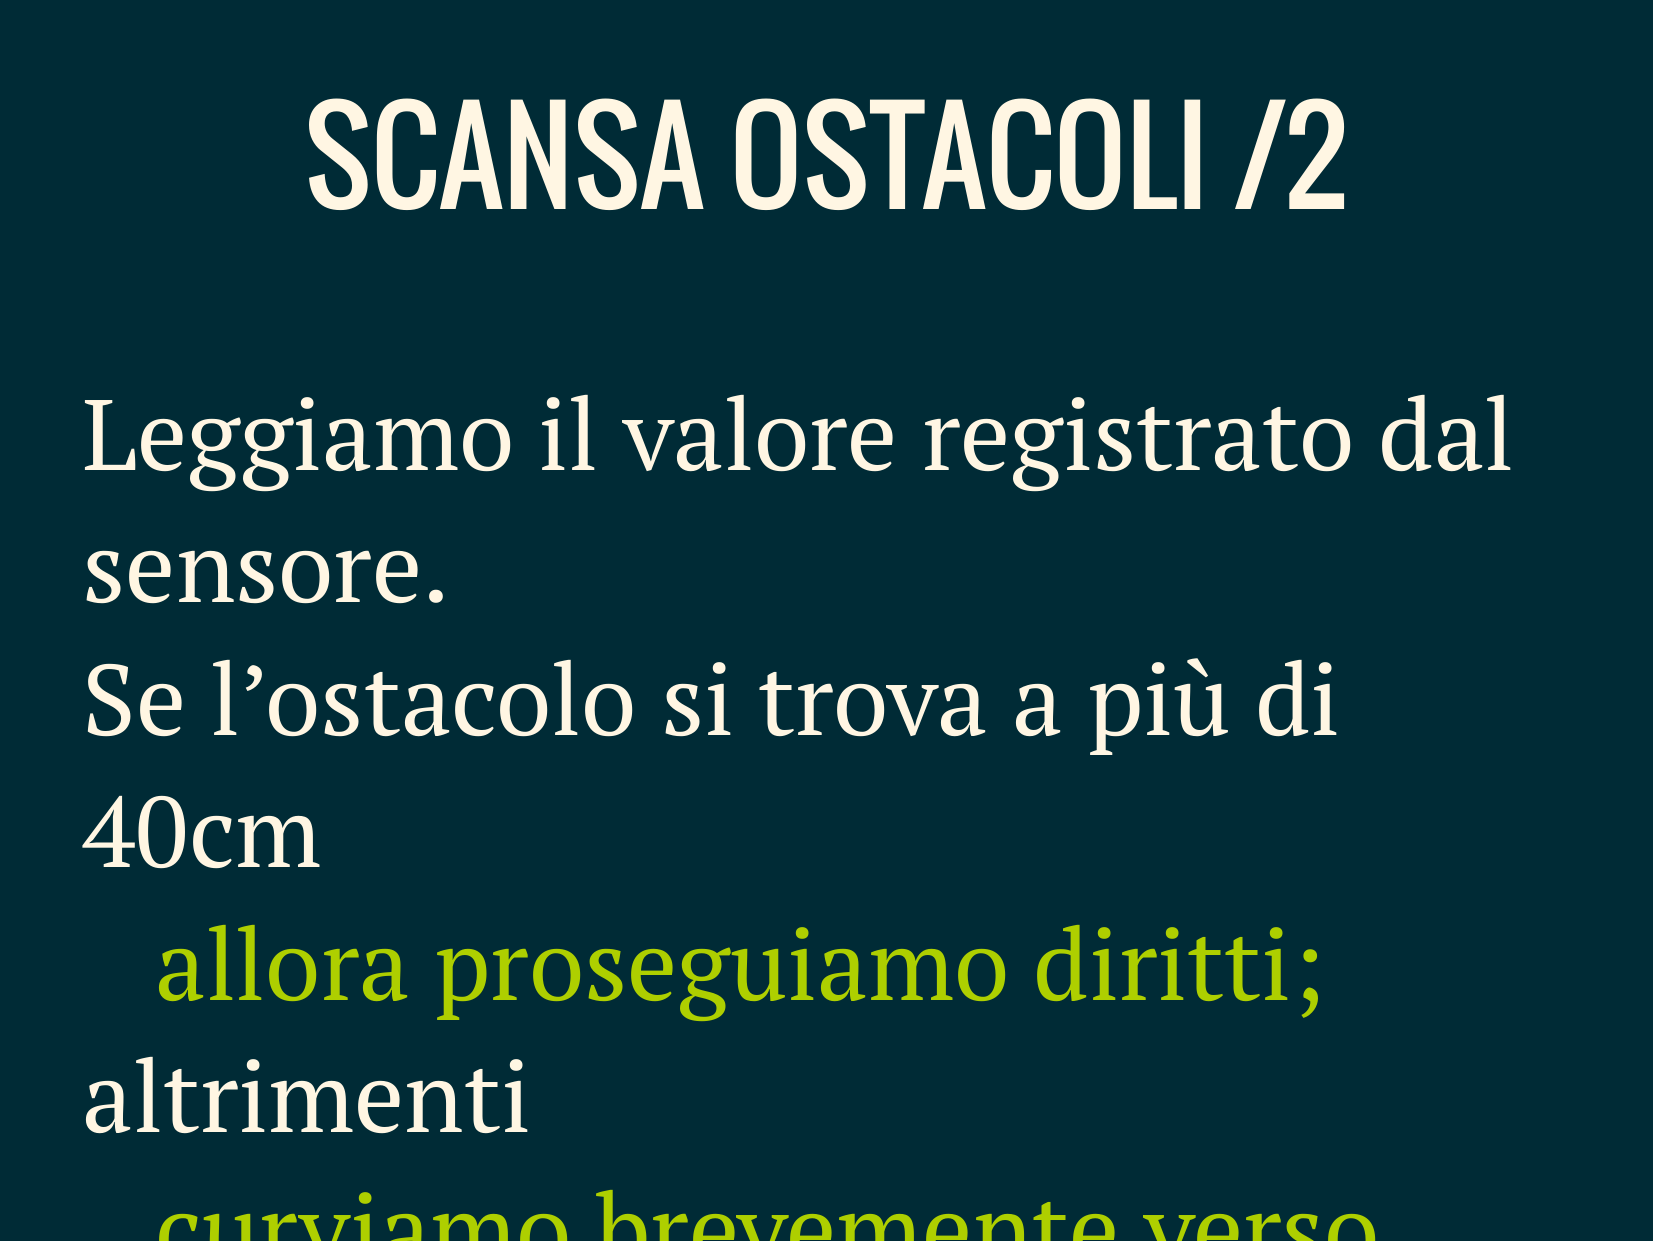

# Scansa ostacoli /2
Leggiamo il valore registrato dal sensore.
Se l’ostacolo si trova a più di 40cm
 allora proseguiamo diritti;
altrimenti
 curviamo brevemente verso una
 direzione scelta a caso.